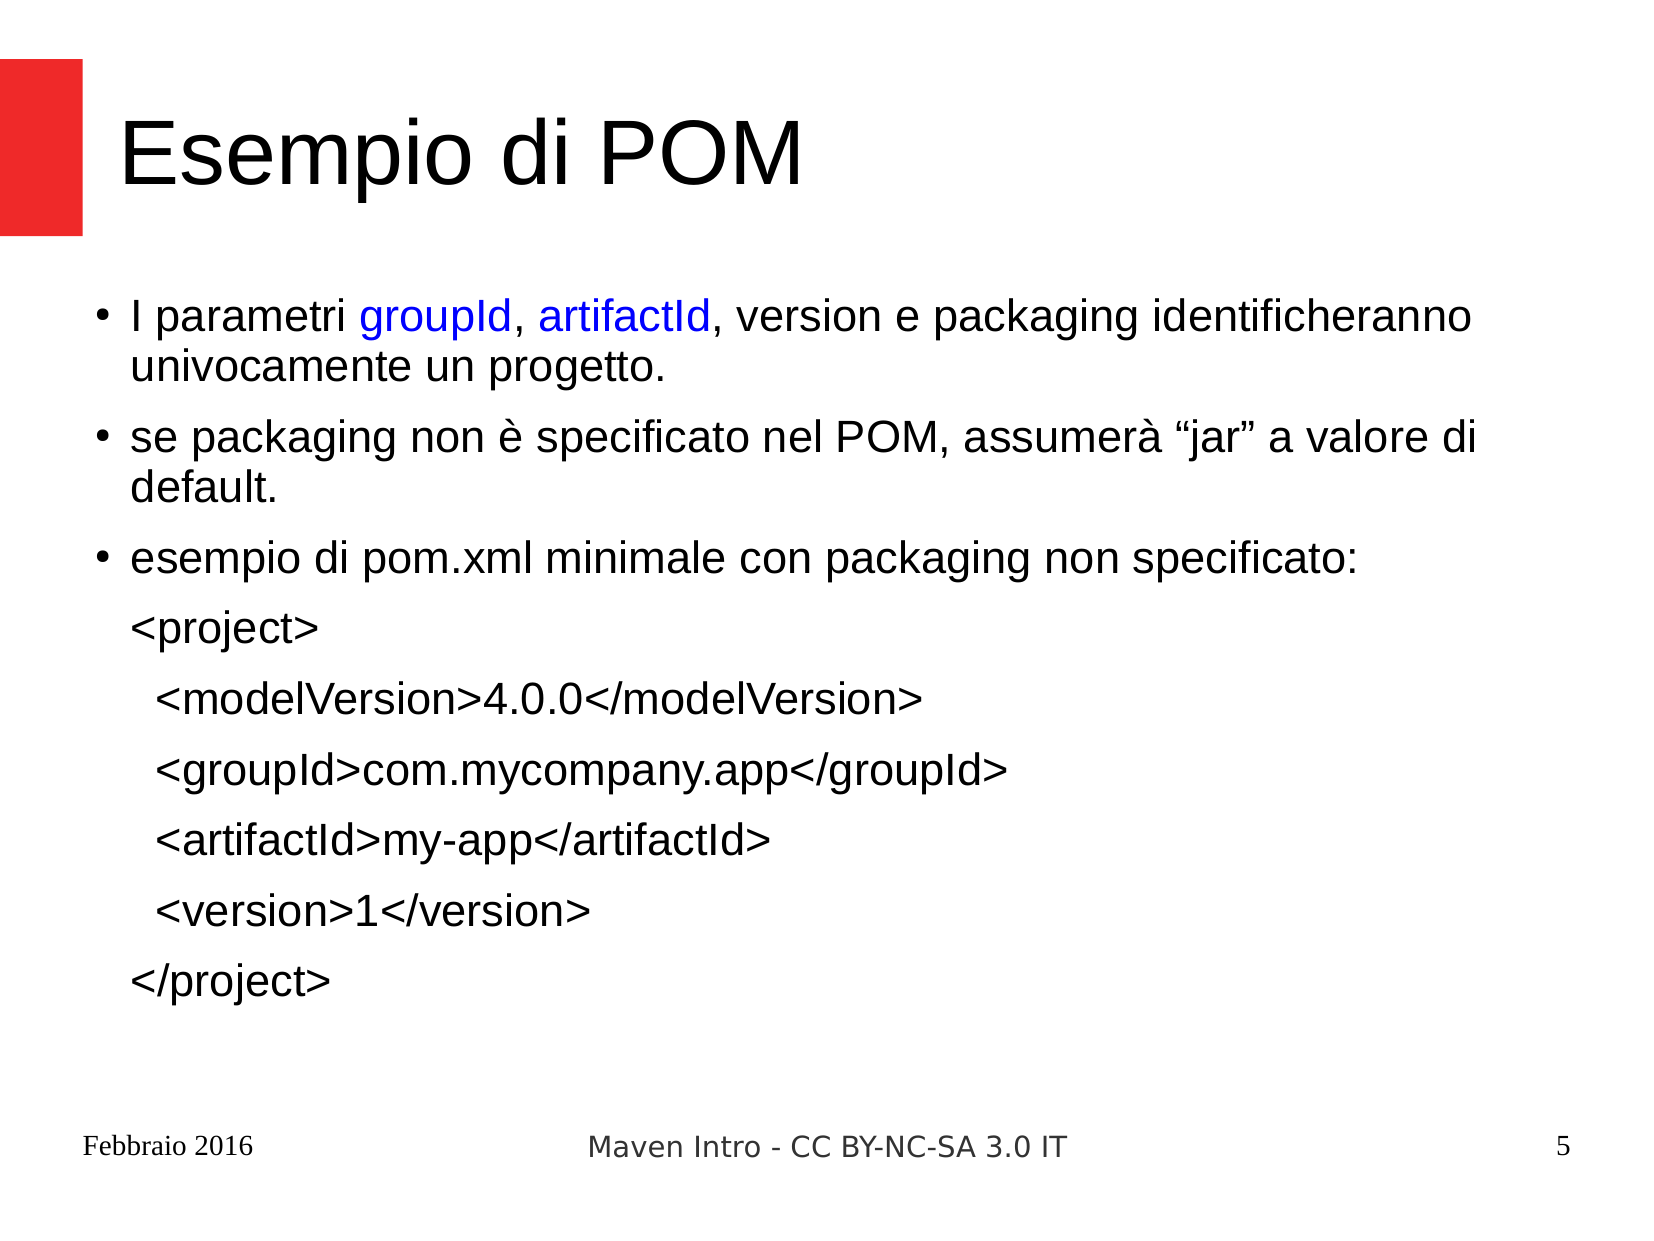

# Esempio di POM
I parametri groupId, artifactId, version e packaging identificheranno univocamente un progetto.
se packaging non è specificato nel POM, assumerà “jar” a valore di default.
esempio di pom.xml minimale con packaging non specificato:
<project>
 <modelVersion>4.0.0</modelVersion>
 <groupId>com.mycompany.app</groupId>
 <artifactId>my-app</artifactId>
 <version>1</version>
</project>
Your Date Here
Your Footer Here
5